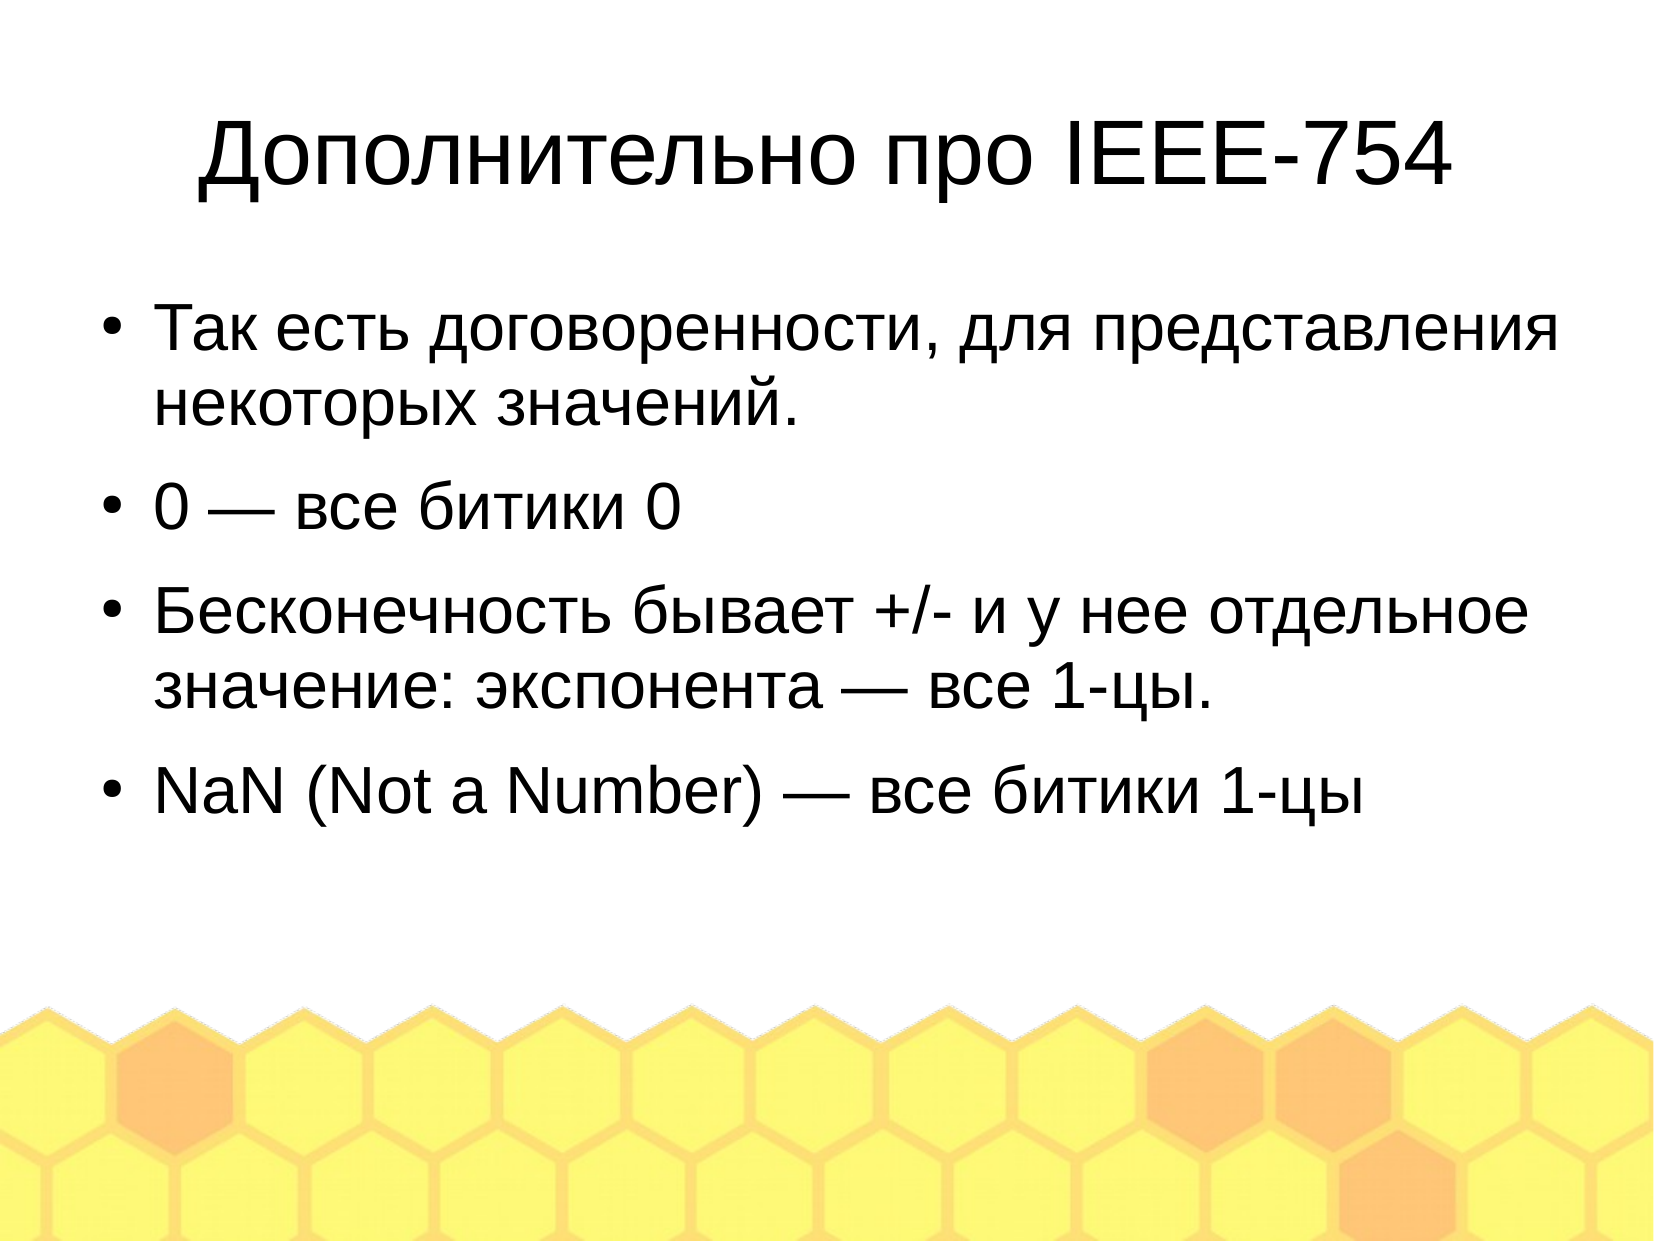

# Дополнительно про IEEE-754
Так есть договоренности, для представления некоторых значений.
0 — все битики 0
Бесконечность бывает +/- и у нее отдельное значение: экспонента — все 1-цы.
NaN (Not a Number) — все битики 1-цы